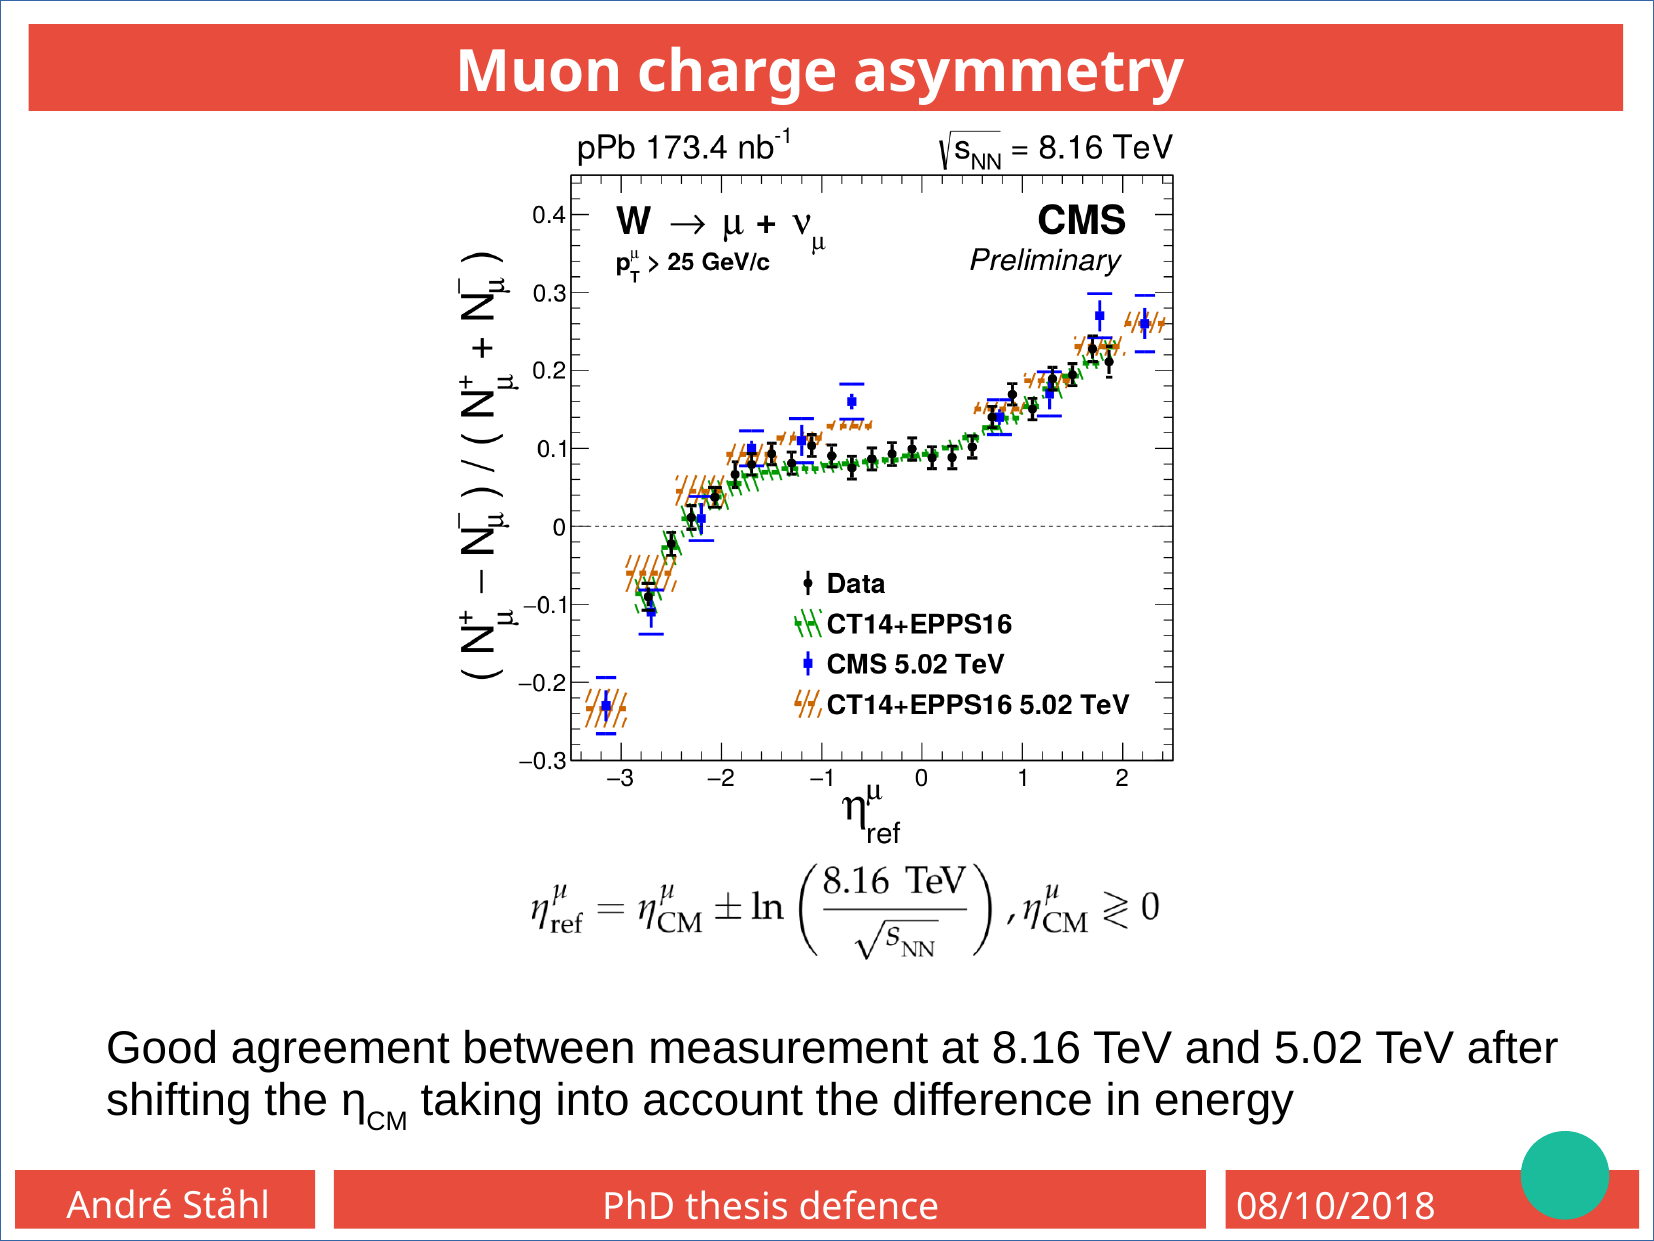

# Muon charge asymmetry
Good agreement between measurement at 8.16 TeV and 5.02 TeV after shifting the ηCM taking into account the difference in energy
08/10/2018